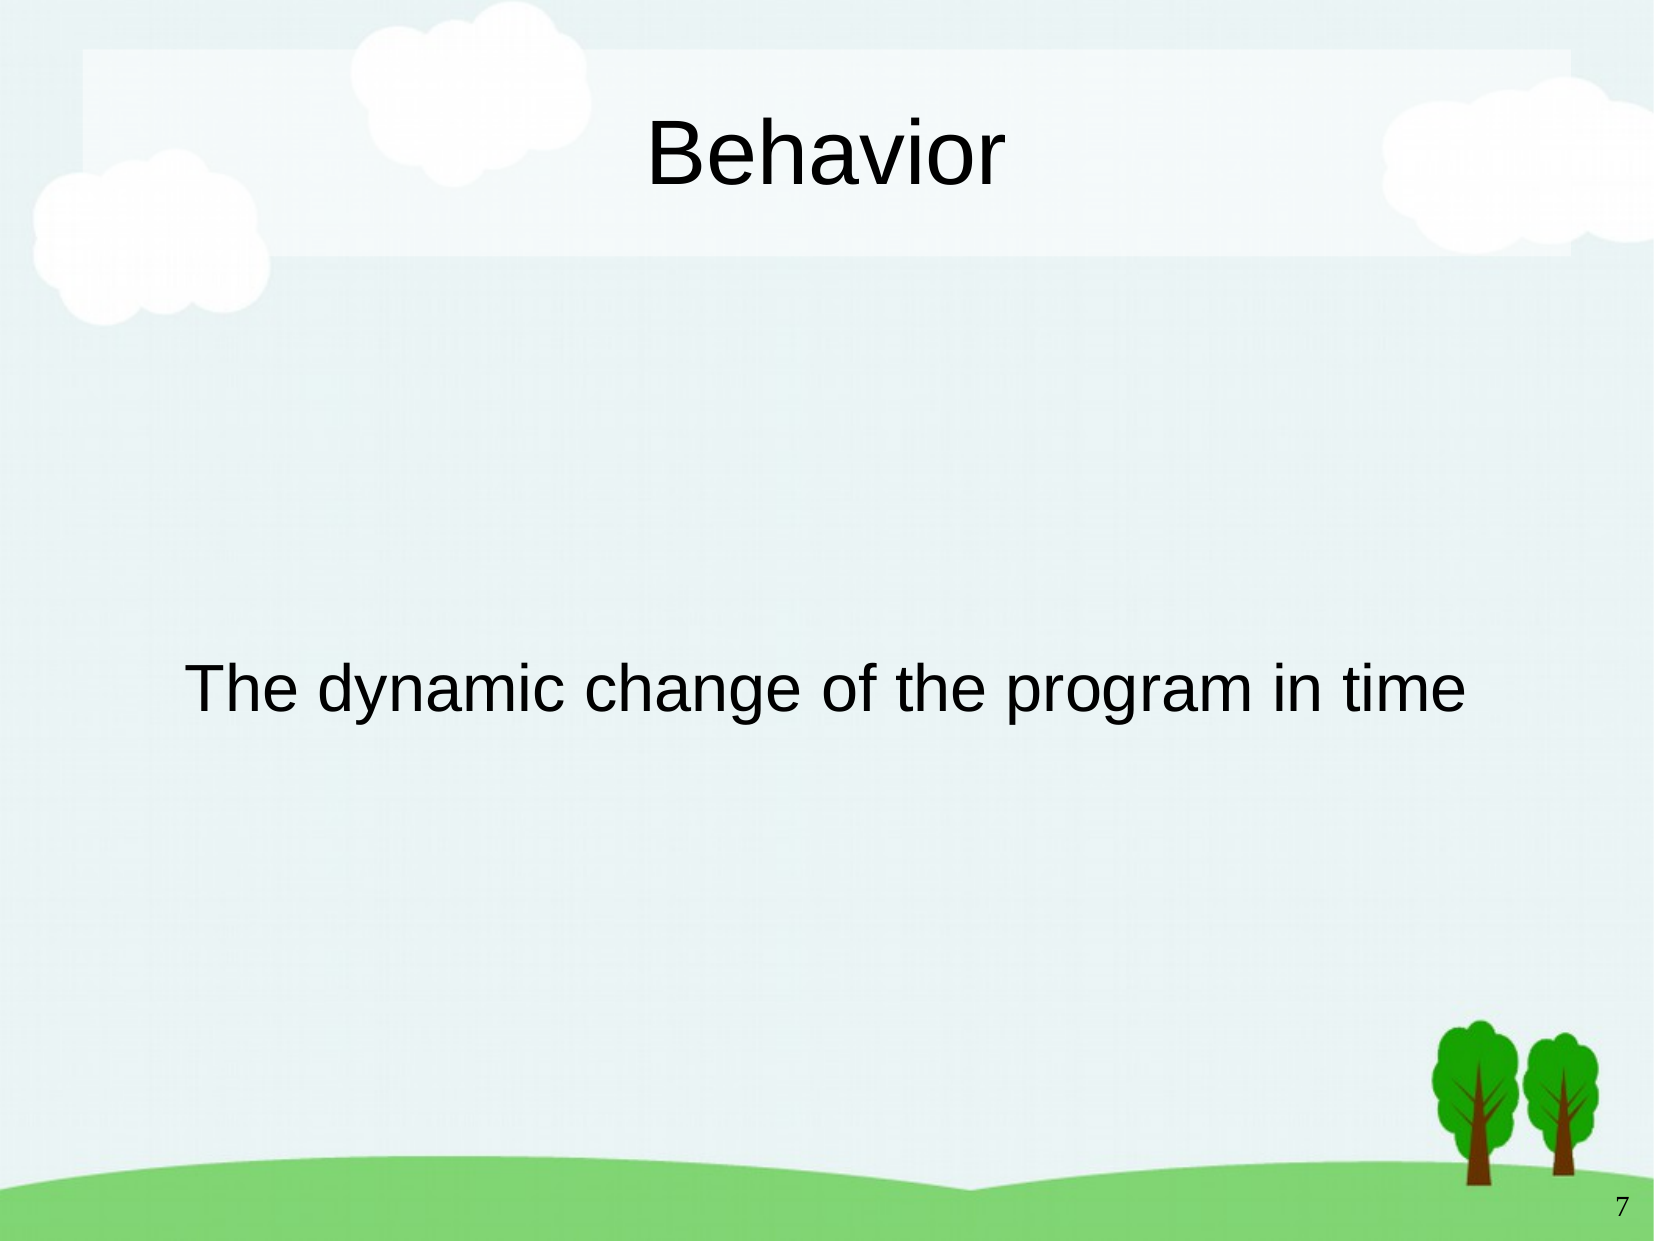

# Behavior
The dynamic change of the program in time
7